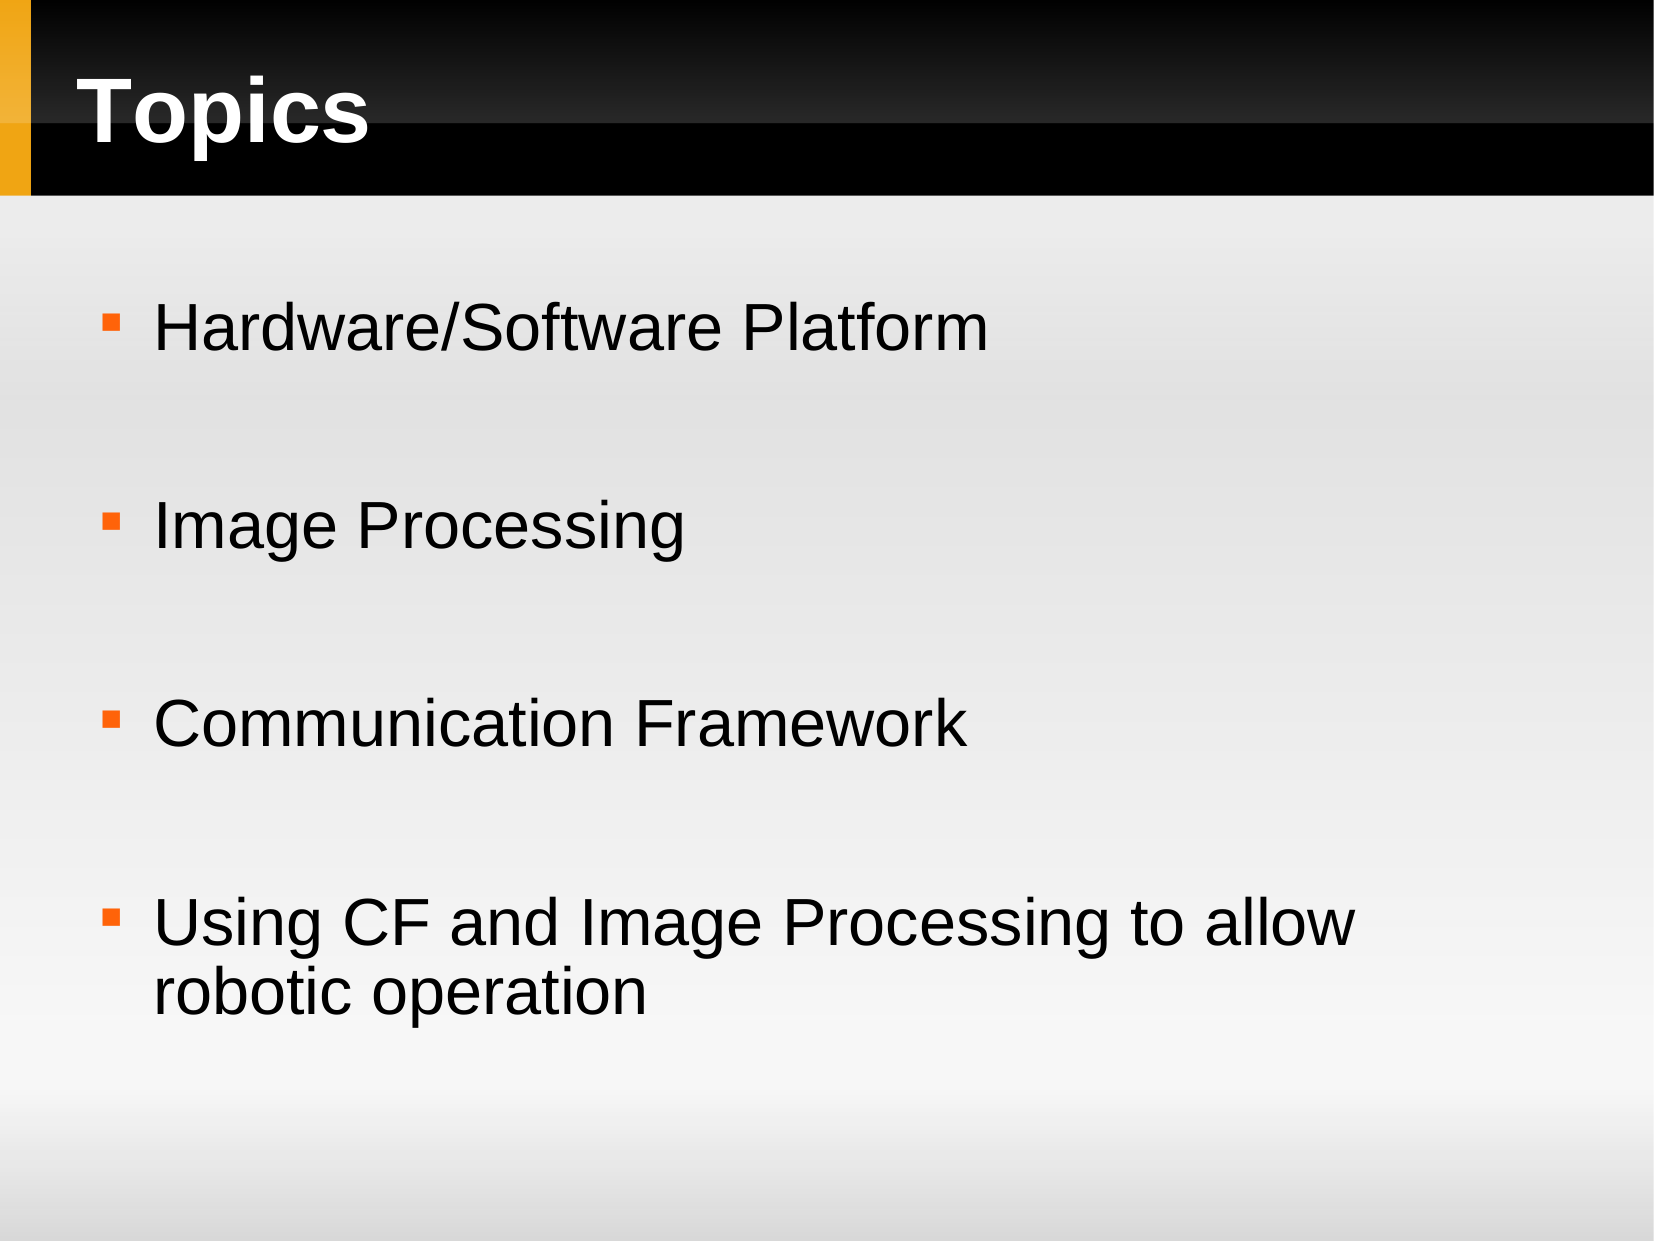

# Topics
Hardware/Software Platform
Image Processing
Communication Framework
Using CF and Image Processing to allow robotic operation